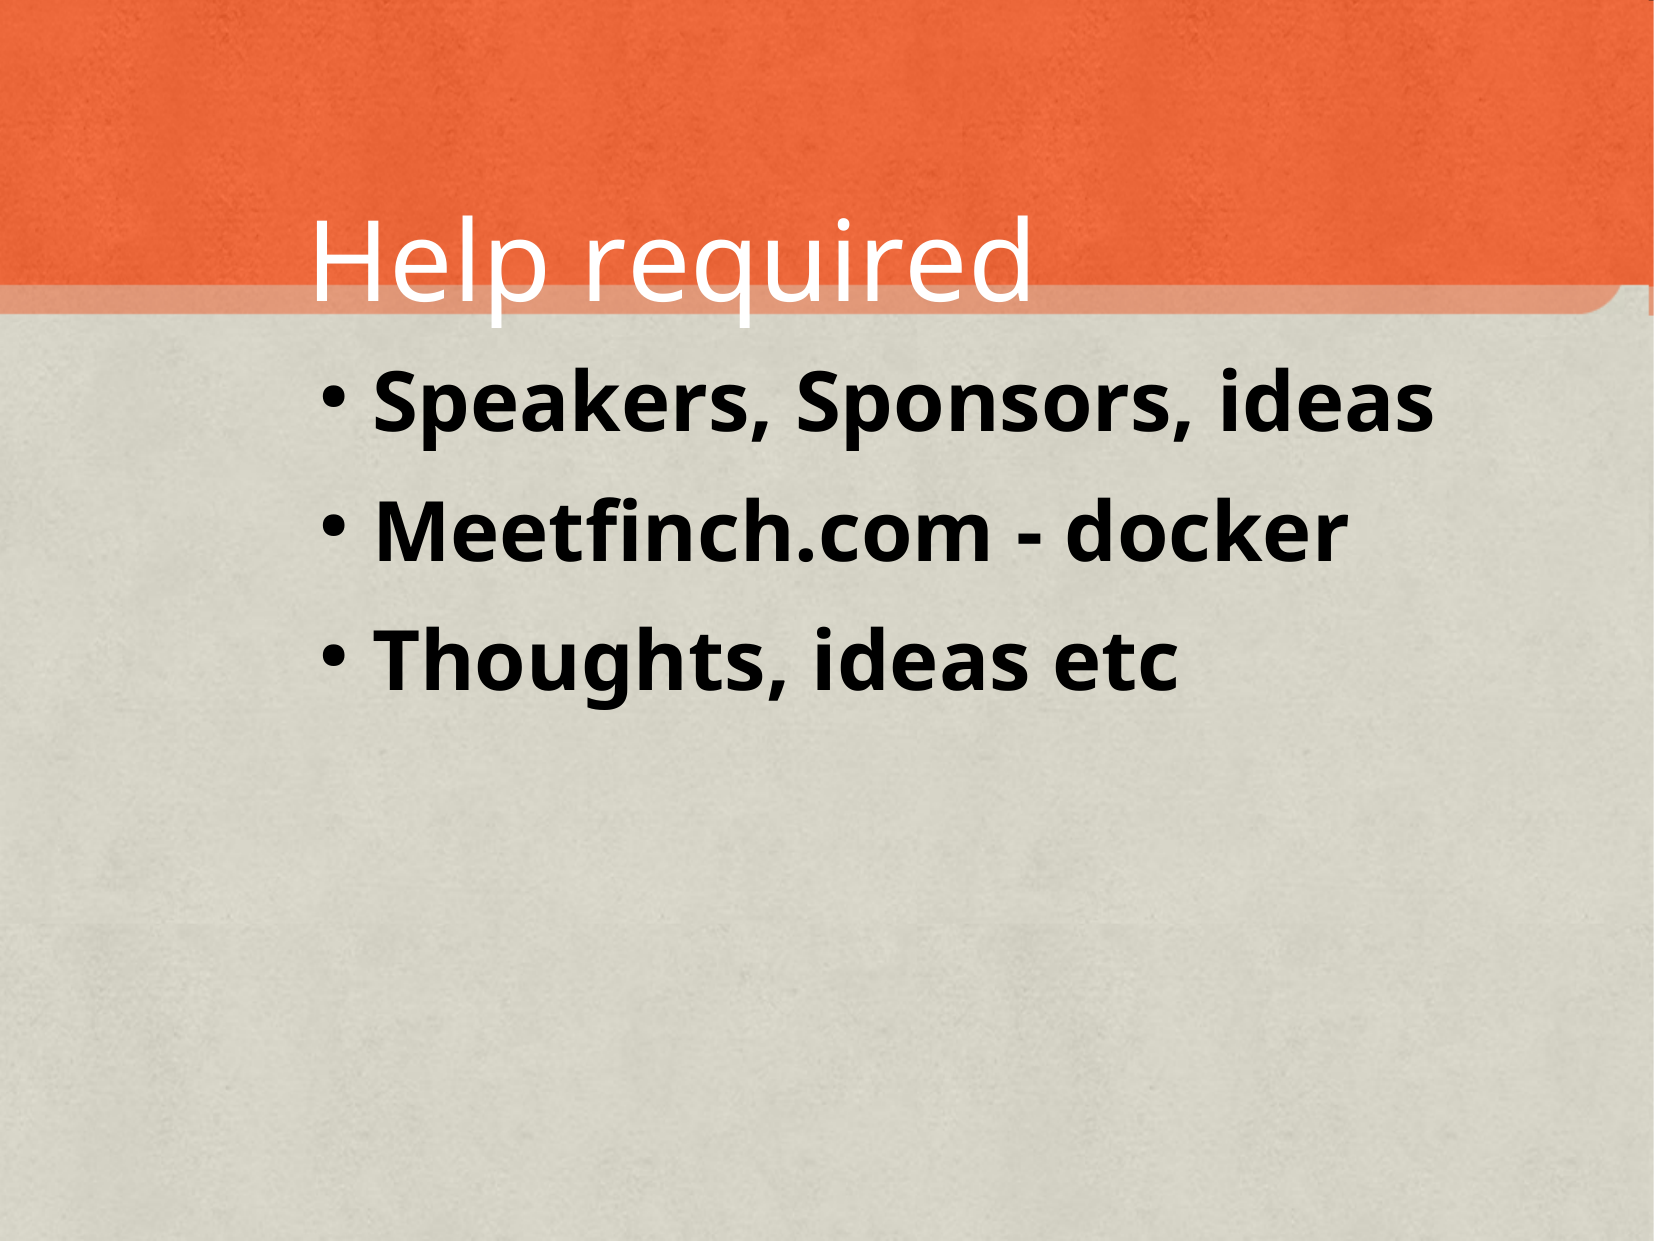

# Help required
Speakers, Sponsors, ideas
Meetfinch.com - docker
Thoughts, ideas etc